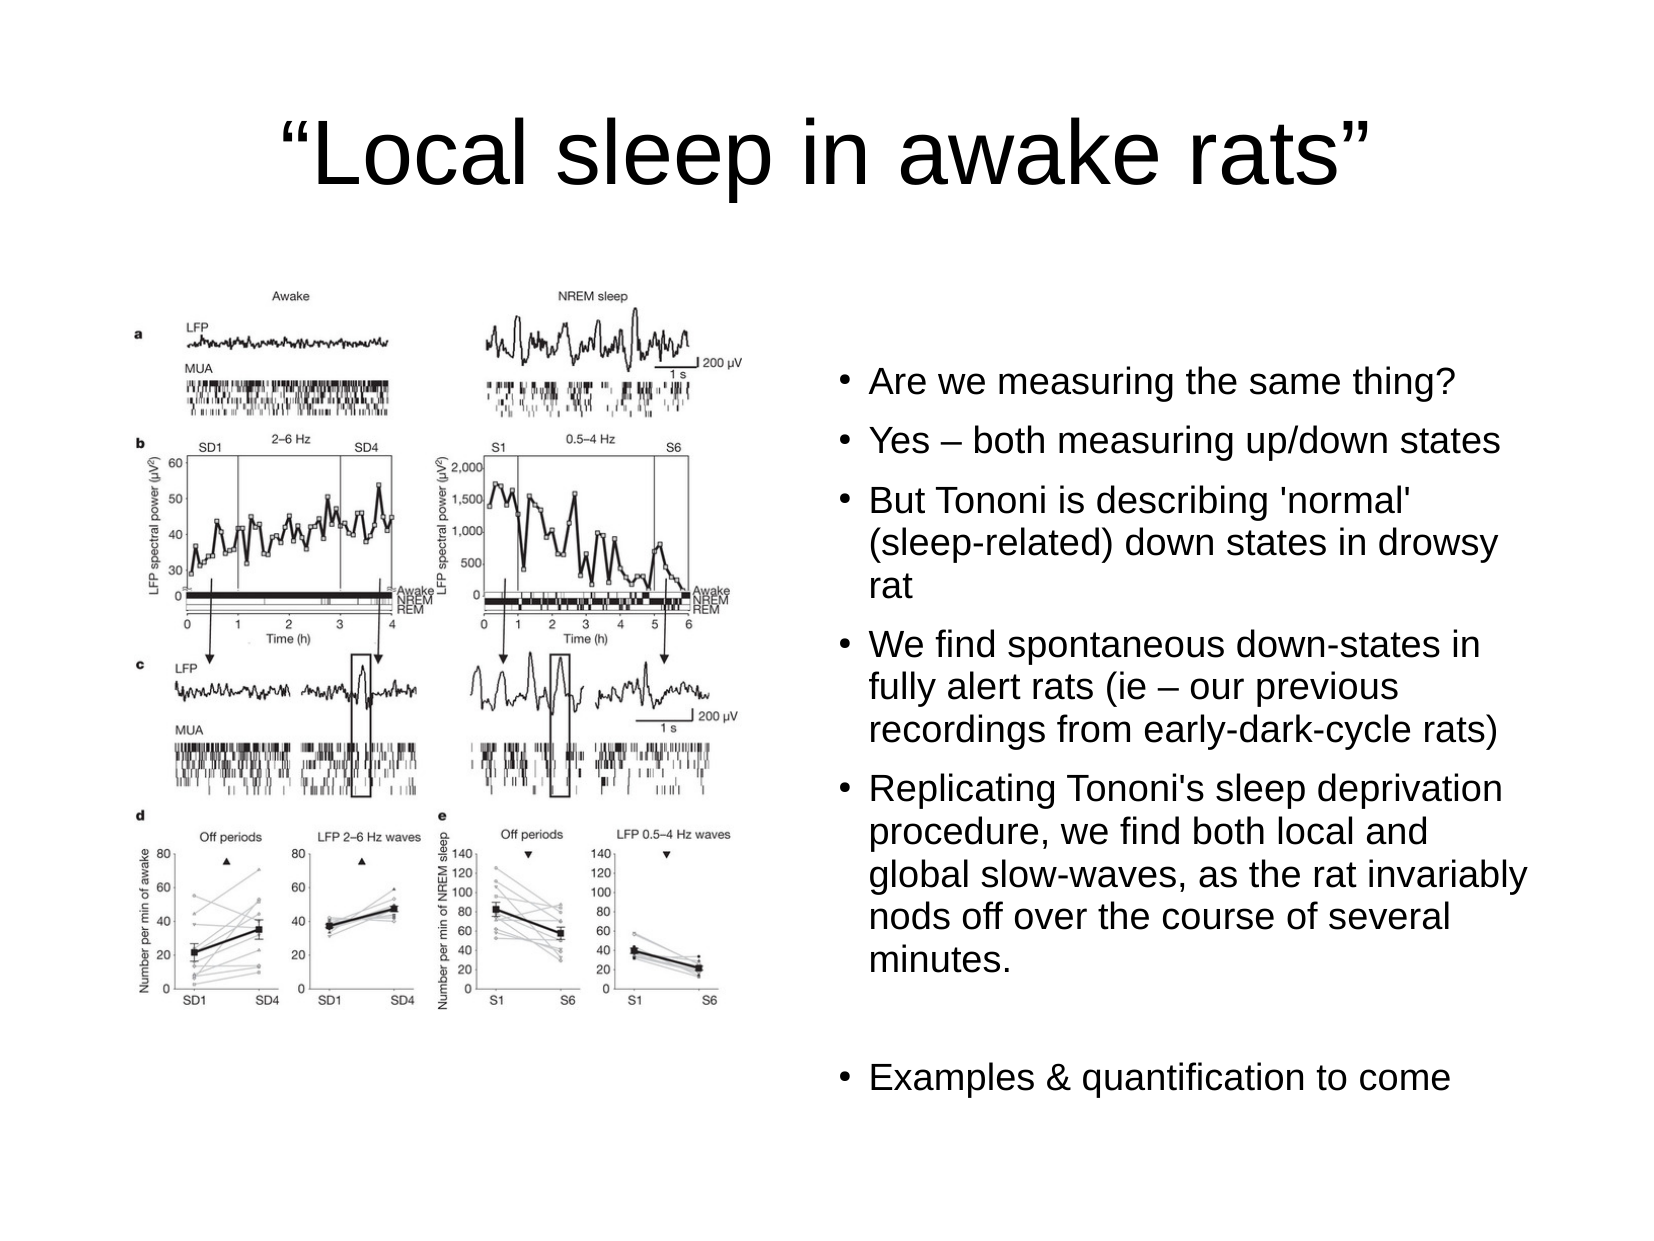

# “Local sleep in awake rats”
Are we measuring the same thing?
Yes – both measuring up/down states
But Tononi is describing 'normal' (sleep-related) down states in drowsy rat
We find spontaneous down-states in fully alert rats (ie – our previous recordings from early-dark-cycle rats)
Replicating Tononi's sleep deprivation procedure, we find both local and global slow-waves, as the rat invariably nods off over the course of several minutes.
Examples & quantification to come